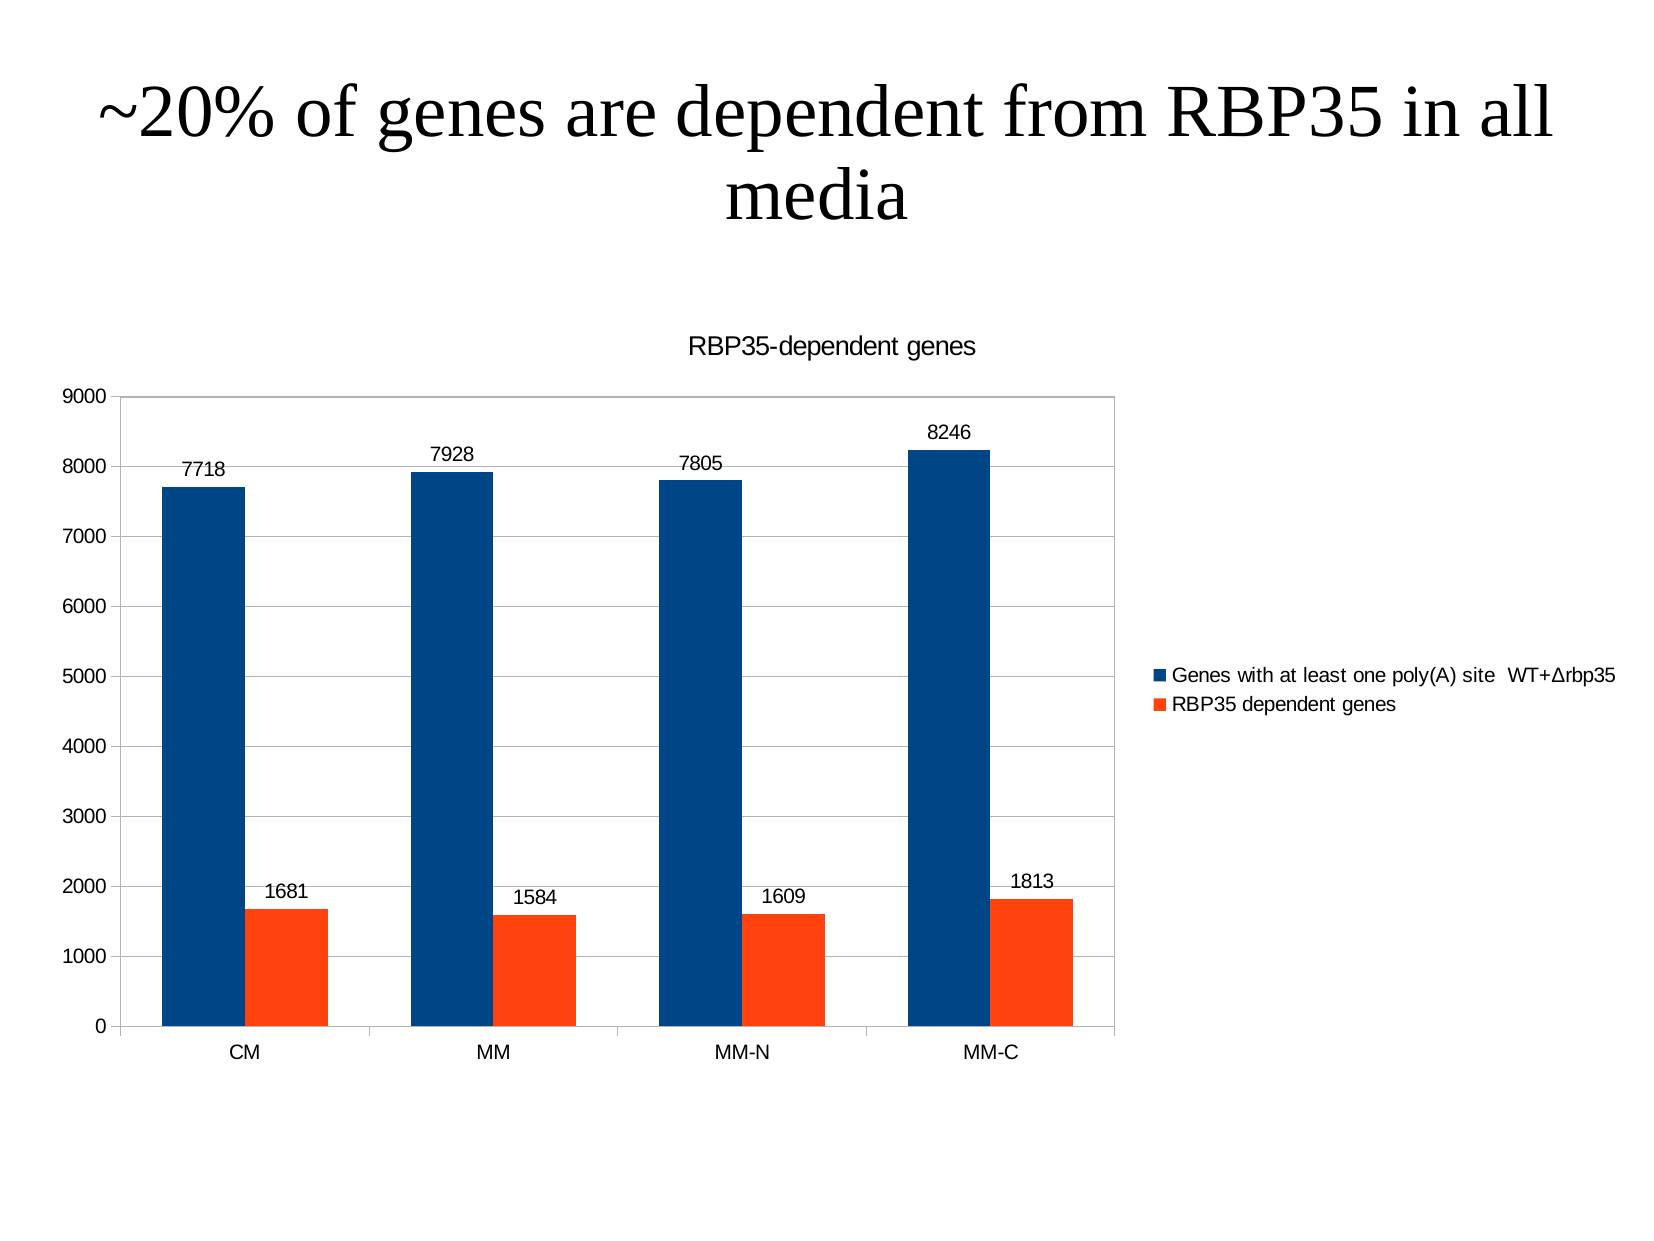

# ~20% of genes are dependent from RBP35 in all media
### Chart: RBP35-dependent genes
| Category | Genes with at least one poly(A) site WT+Δrbp35 | RBP35 dependent genes |
|---|---|---|
| CM | 7718.0 | 1681.0 |
| MM | 7928.0 | 1584.0 |
| MM-N | 7805.0 | 1609.0 |
| MM-C | 8246.0 | 1813.0 |